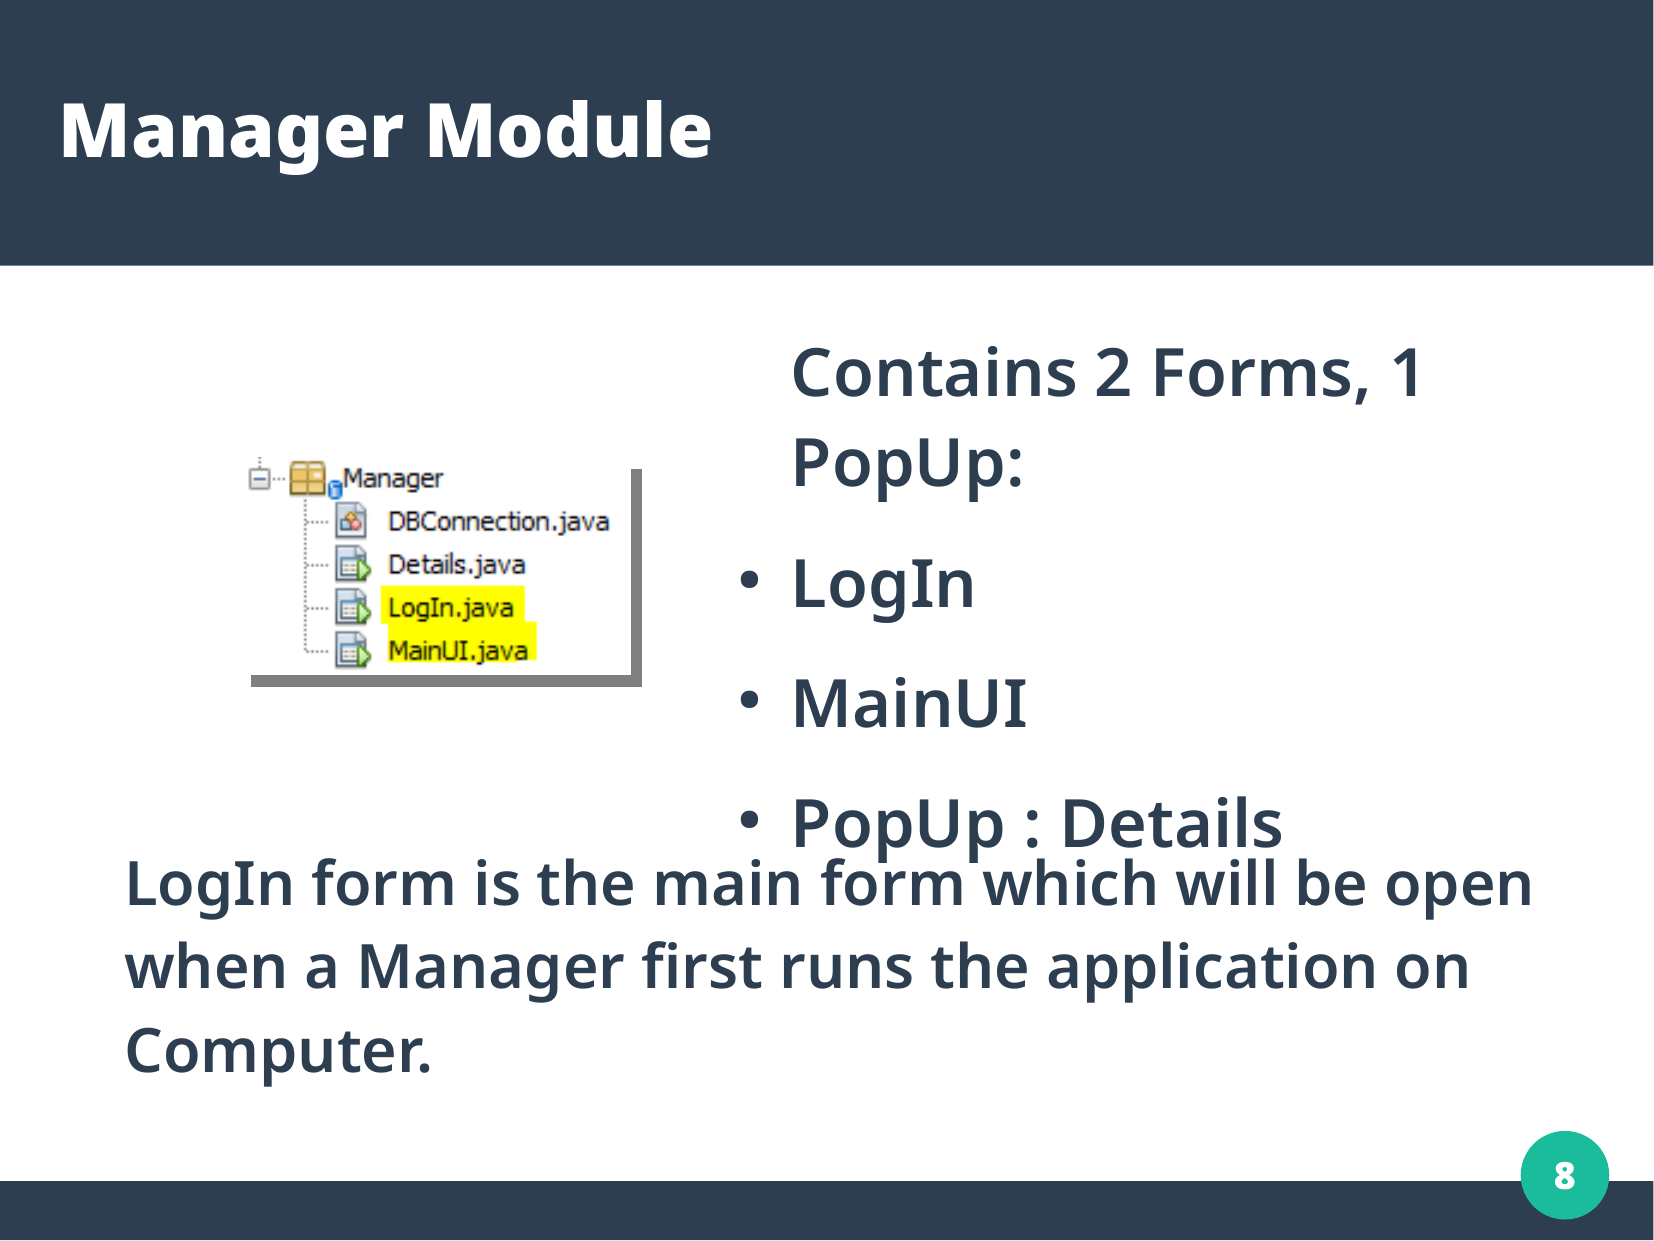

# Manager Module
Contains 2 Forms, 1 PopUp:
LogIn
MainUI
PopUp : Details
LogIn form is the main form which will be open when a Manager first runs the application on Computer.
8